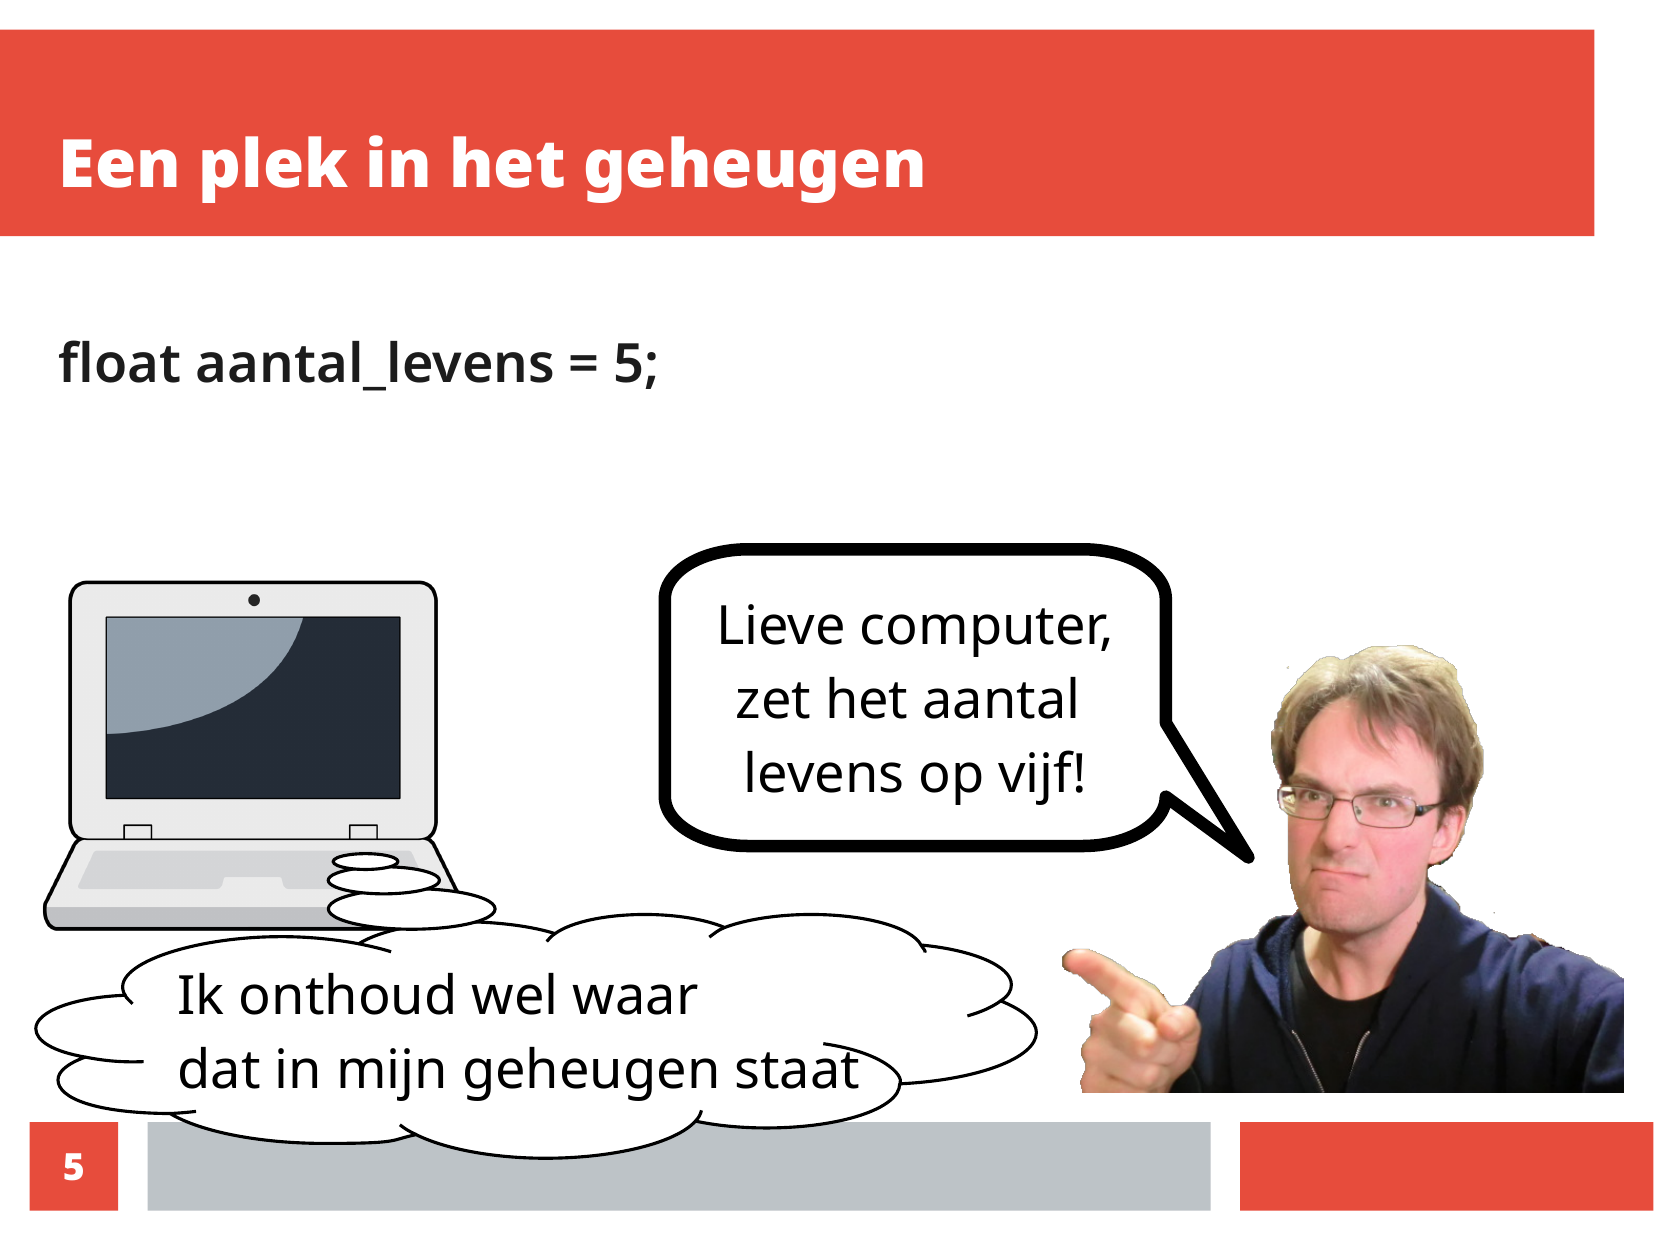

# Een plek in het geheugen
float aantal_levens = 5;
Lieve computer,
zet het aantal
levens op vijf!
Ik onthoud wel waar
dat in mijn geheugen staat
5